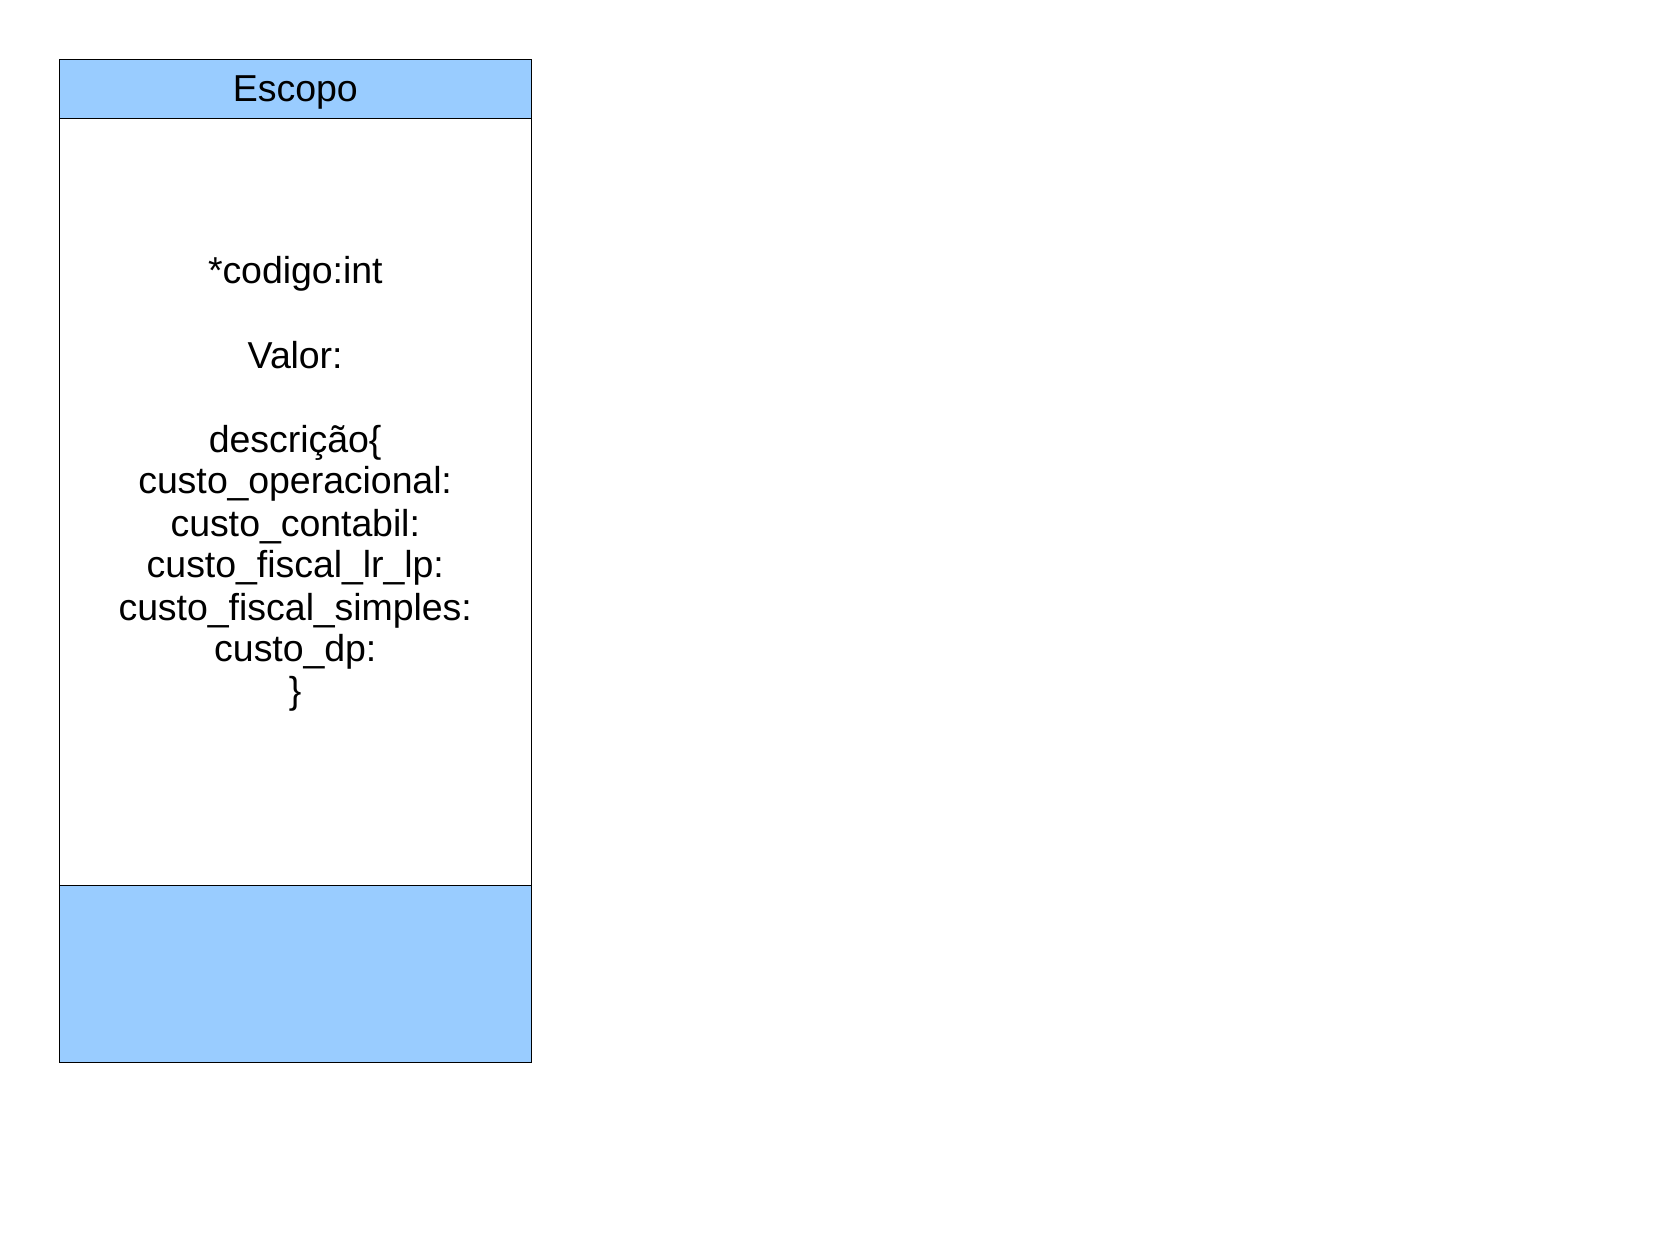

Escopo
*codigo:int
Valor:
descrição{
custo_operacional:
custo_contabil:
custo_fiscal_lr_lp:
custo_fiscal_simples:
custo_dp:
}